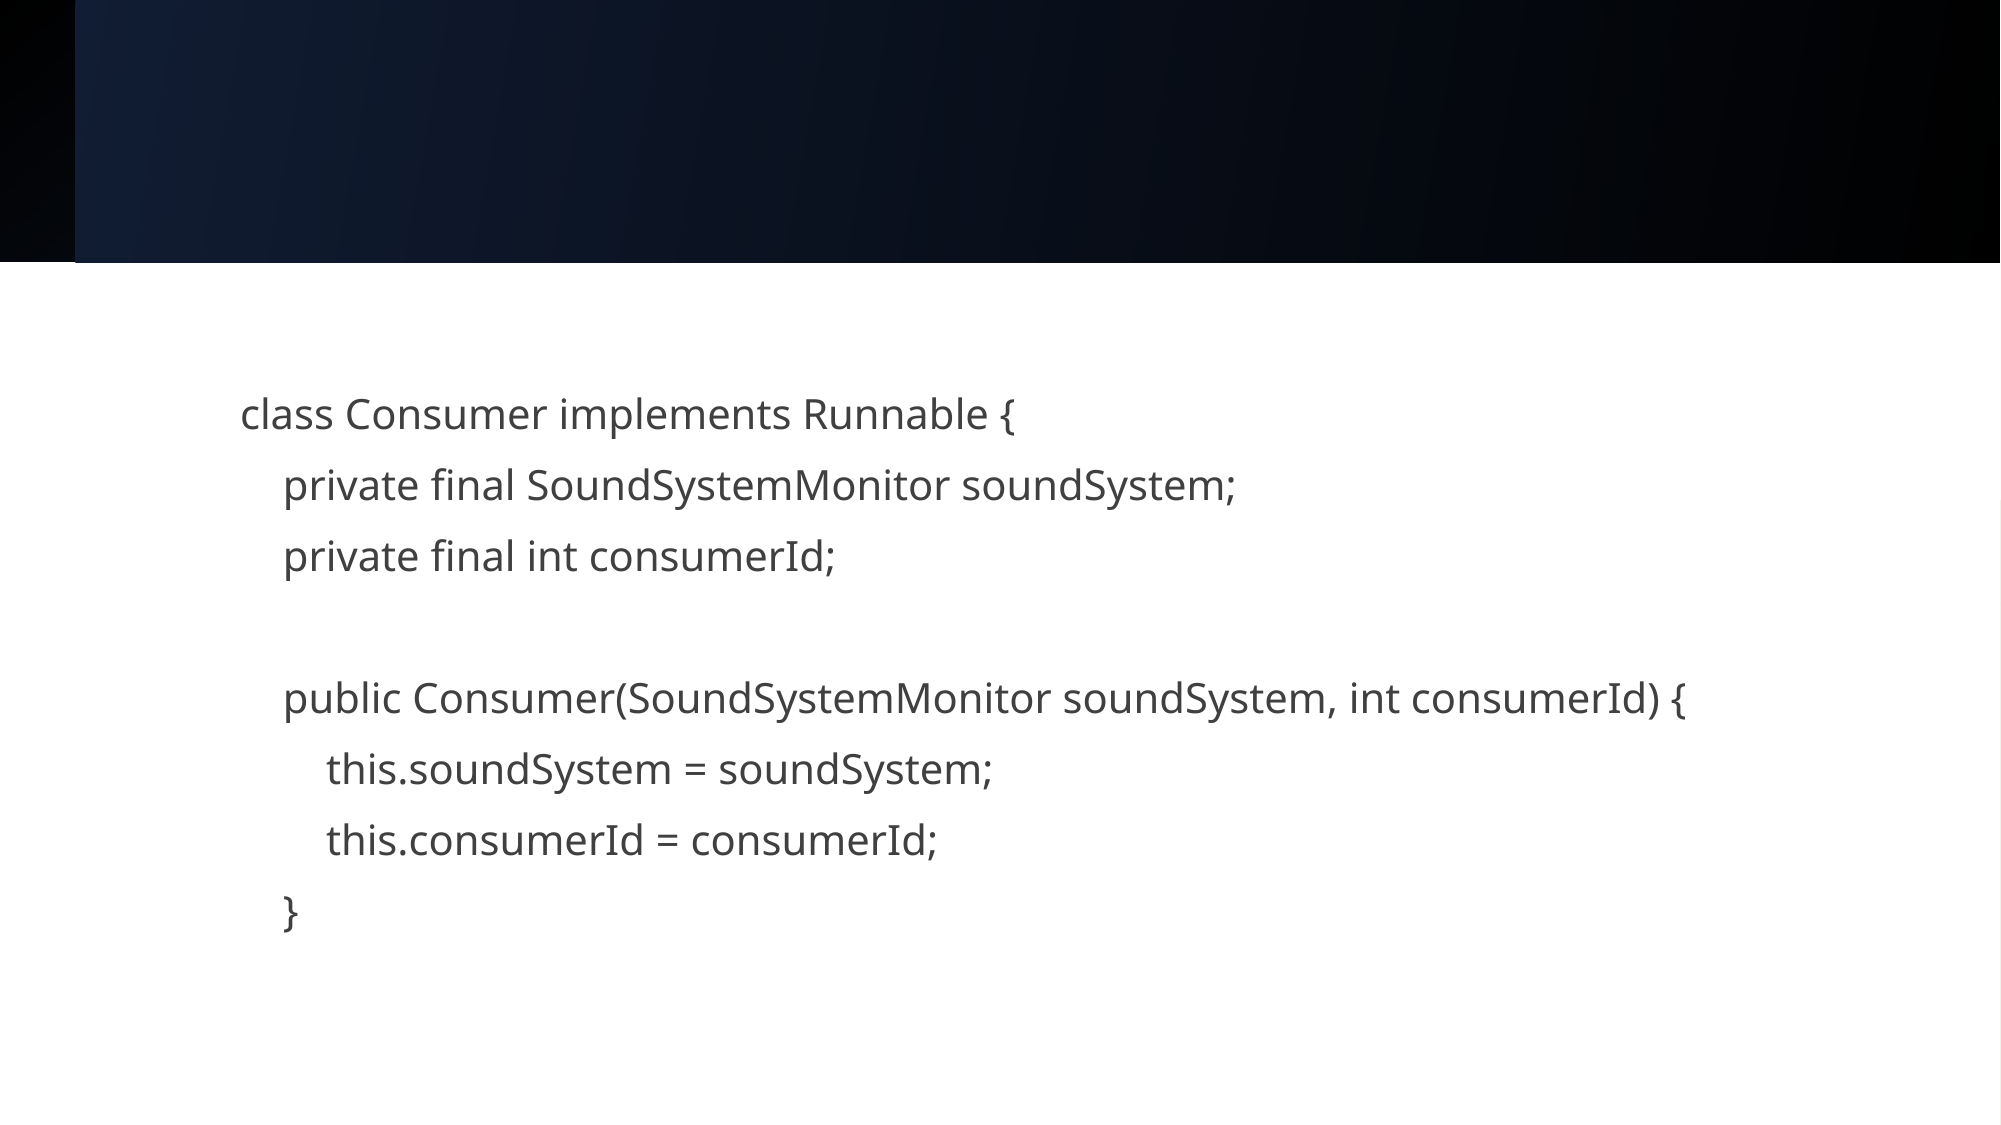

#
class Consumer implements Runnable {
 private final SoundSystemMonitor soundSystem;
 private final int consumerId;
 public Consumer(SoundSystemMonitor soundSystem, int consumerId) {
 this.soundSystem = soundSystem;
 this.consumerId = consumerId;
 }